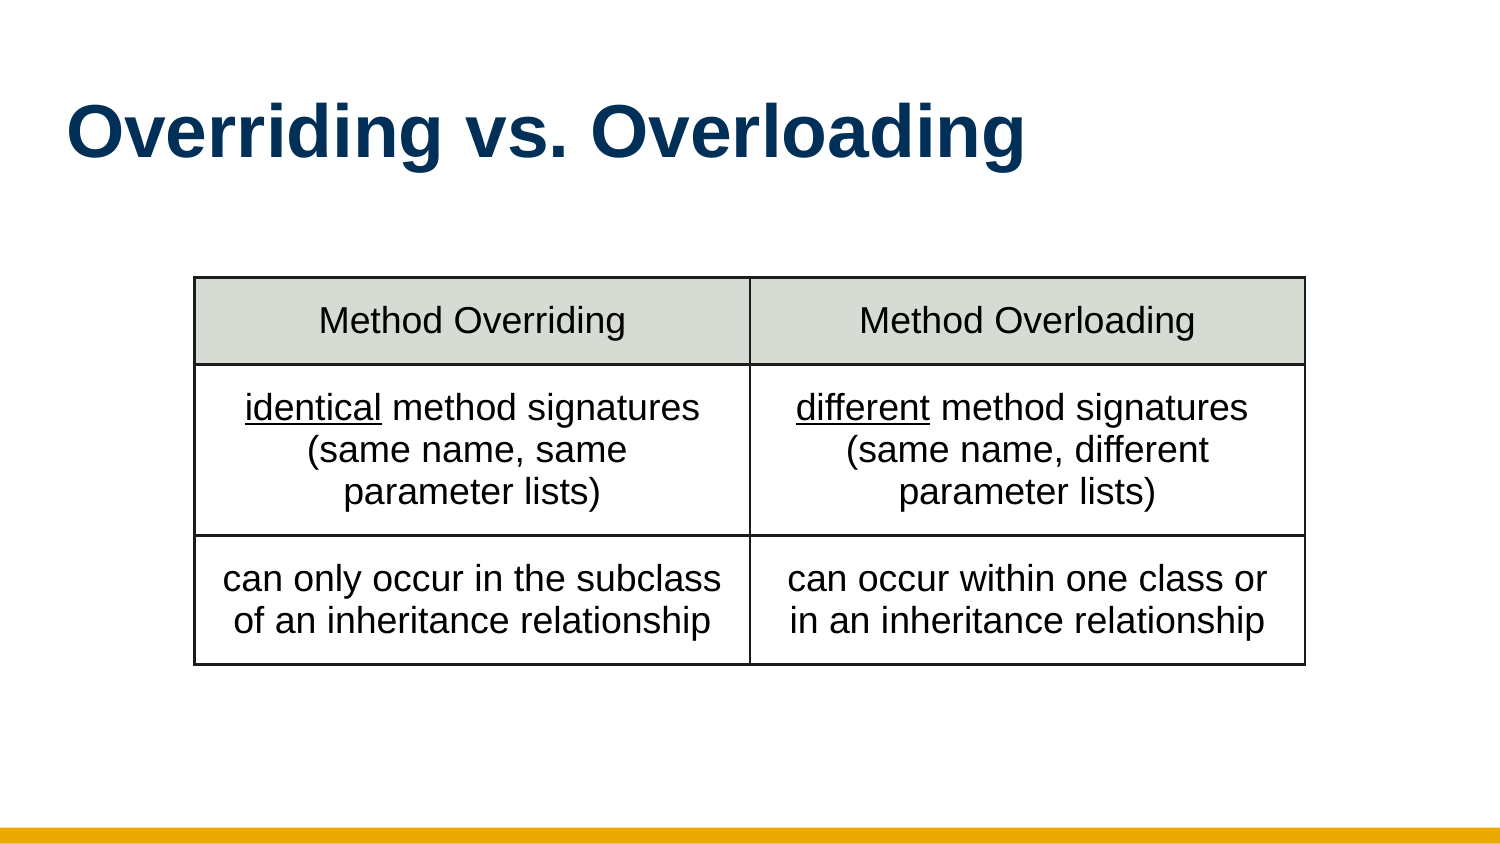

# Overriding vs. Overloading
| Method Overriding | Method Overloading |
| --- | --- |
| identical method signatures (same name, same parameter lists) | different method signatures (same name, different parameter lists) |
| can only occur in the subclass of an inheritance relationship | can occur within one class or in an inheritance relationship |